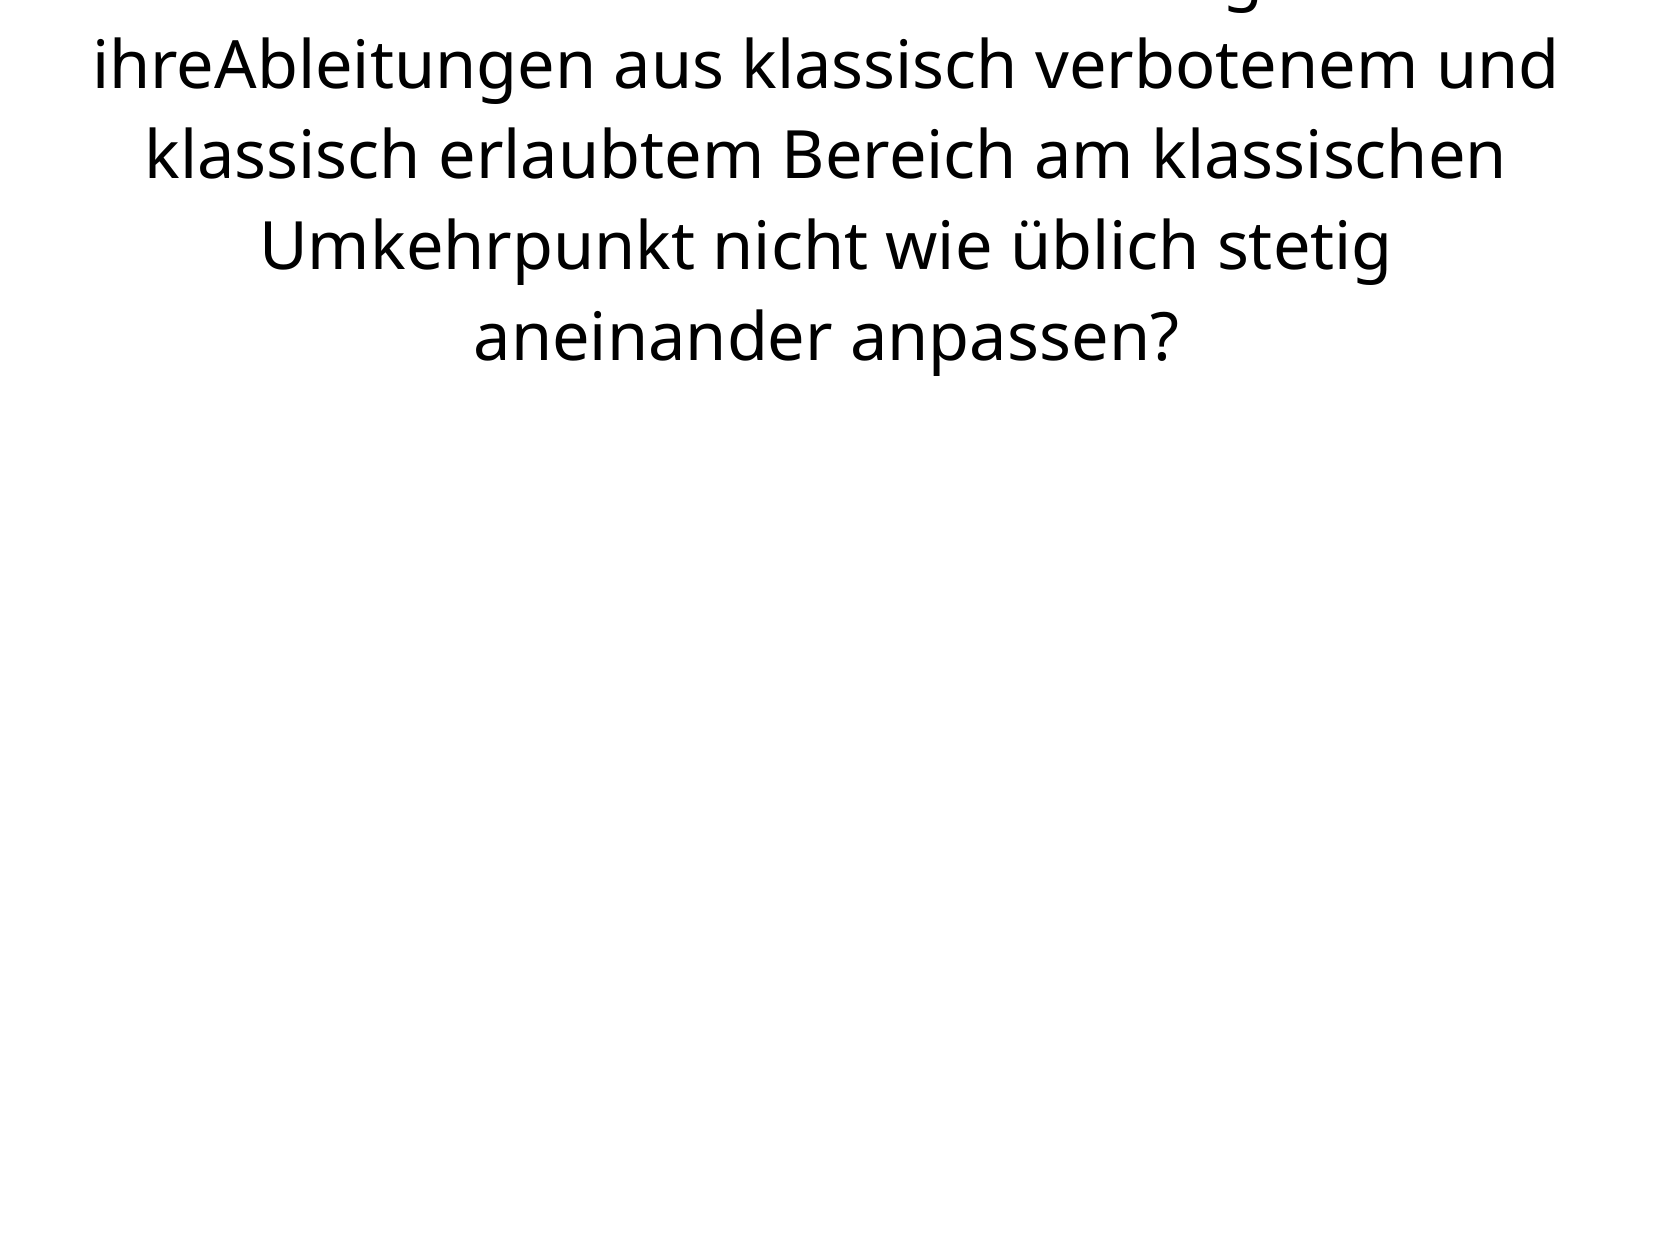

# Warumlassen sich die WKB-Lösungen und ihreAbleitungen aus klassisch verbotenem und klassisch erlaubtem Bereich am klassischen Umkehrpunkt nicht wie üblich stetig aneinander anpassen?